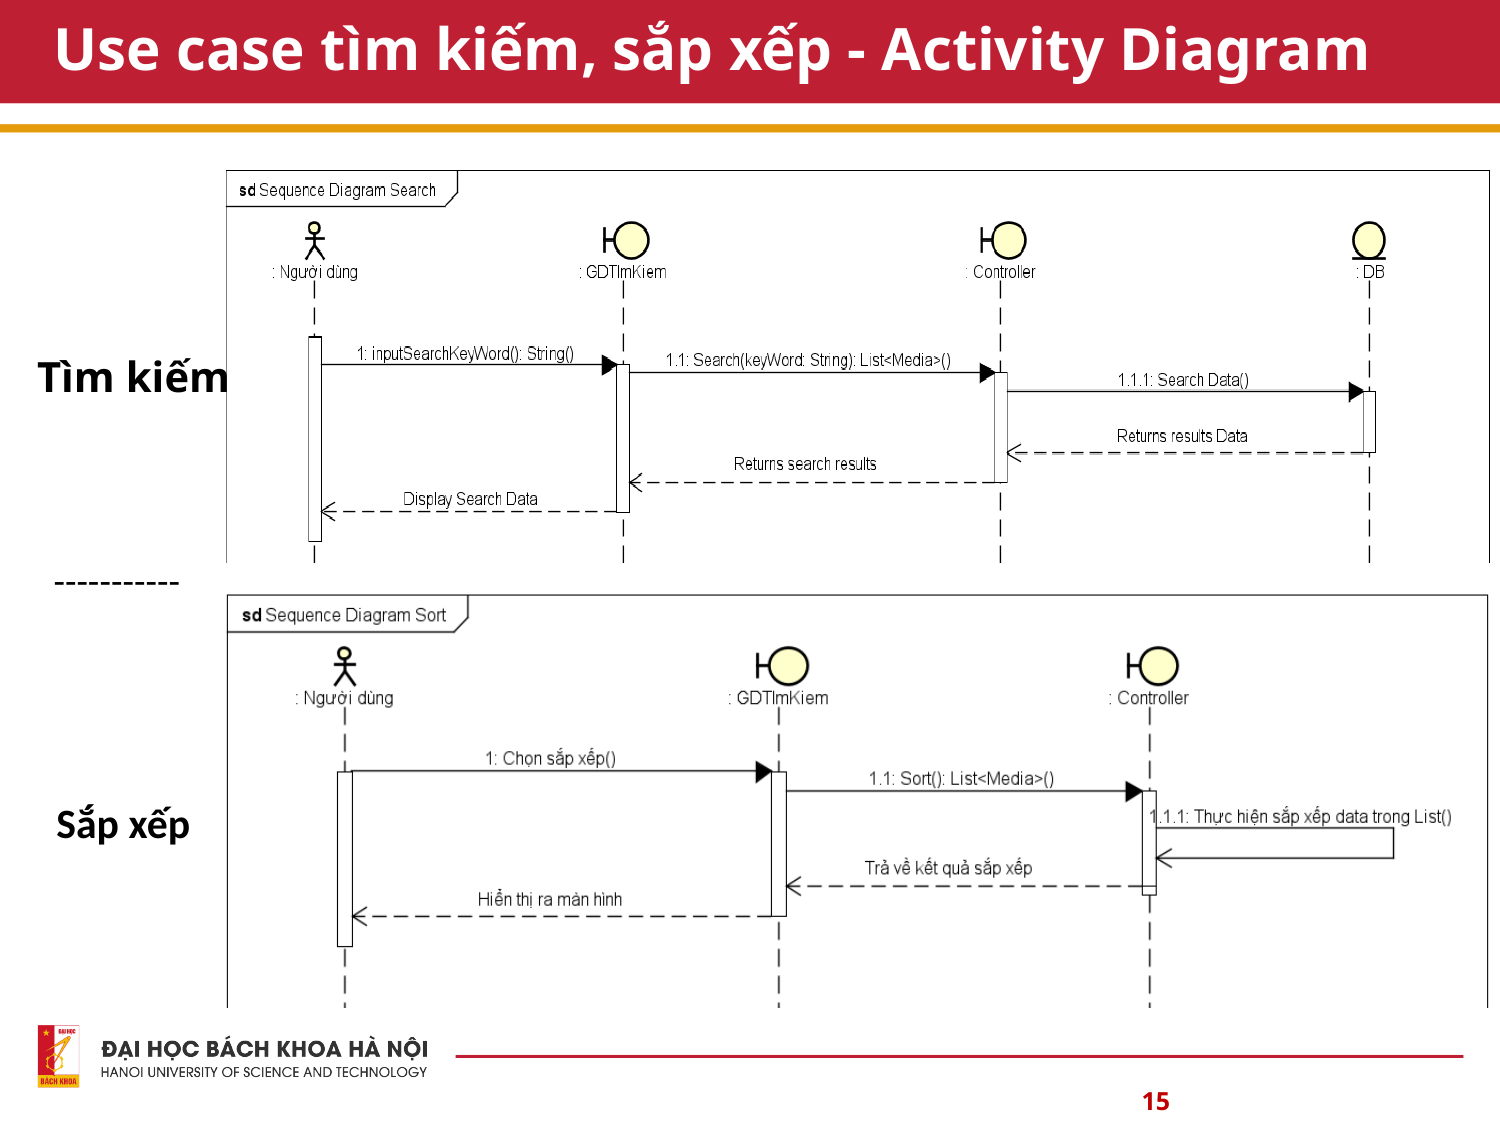

# Use case tìm kiếm, sắp xếp - Activity Diagram
Tìm kiếm
-----------
Sắp xếp